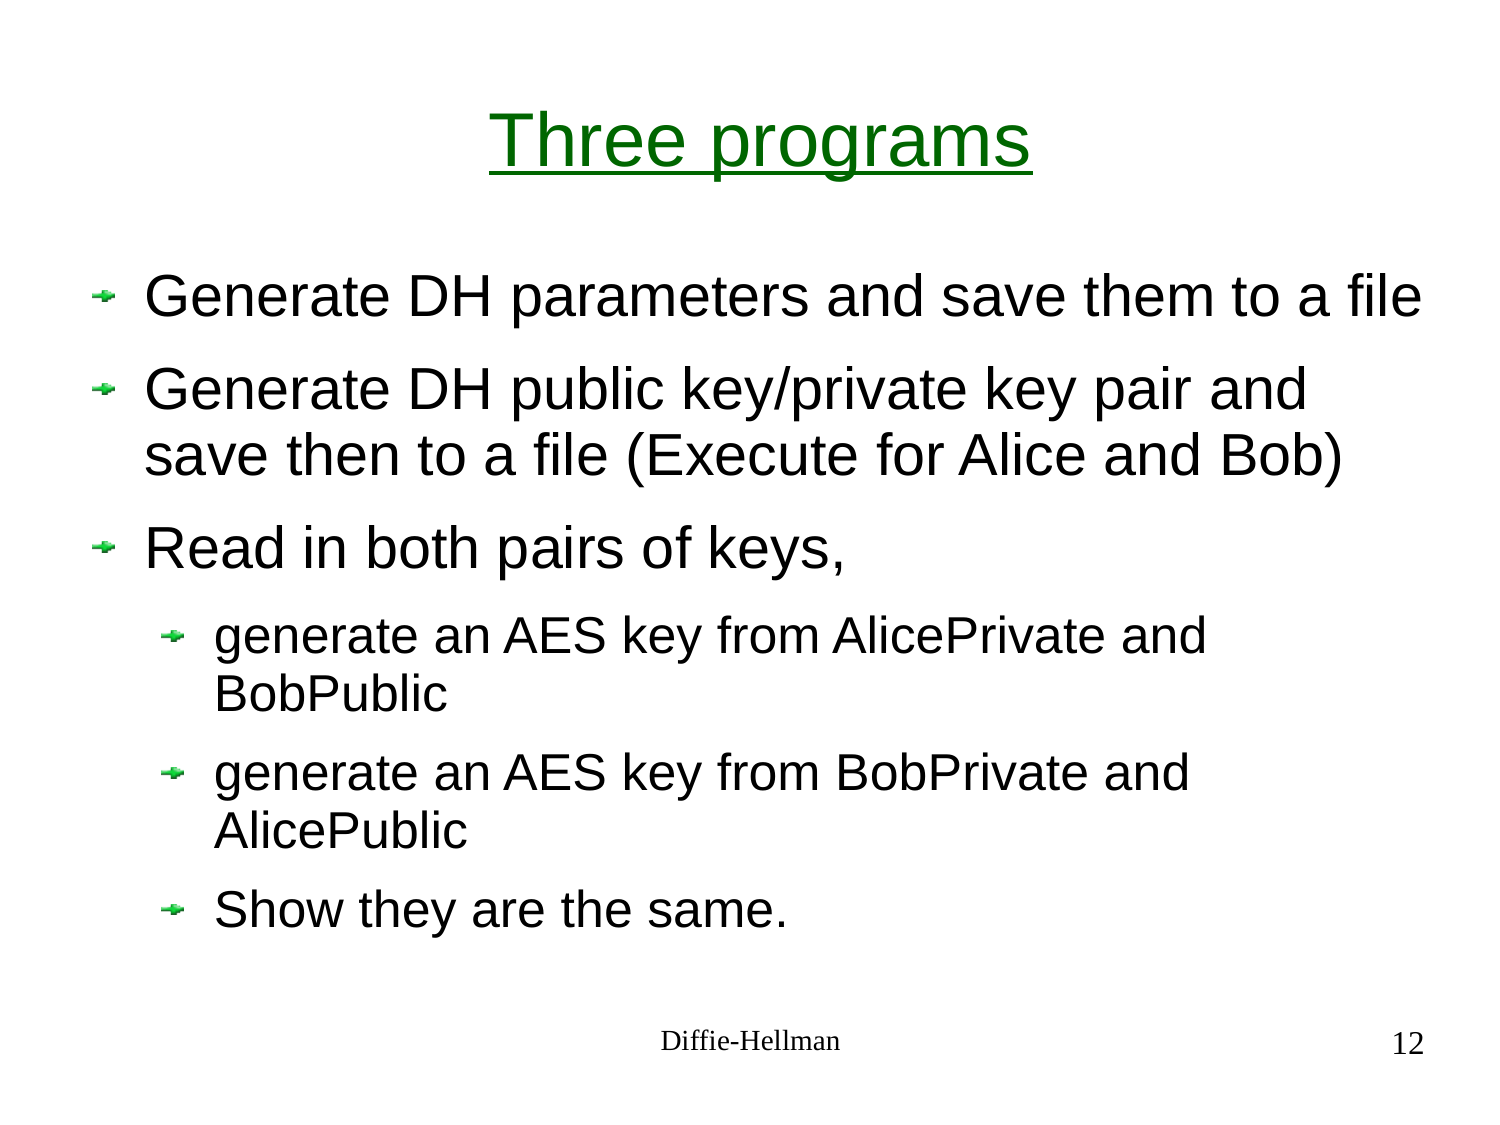

# Three programs
Generate DH parameters and save them to a file
Generate DH public key/private key pair and save then to a file (Execute for Alice and Bob)
Read in both pairs of keys,
generate an AES key from AlicePrivate and BobPublic
generate an AES key from BobPrivate and AlicePublic
Show they are the same.
Diffie-Hellman
12